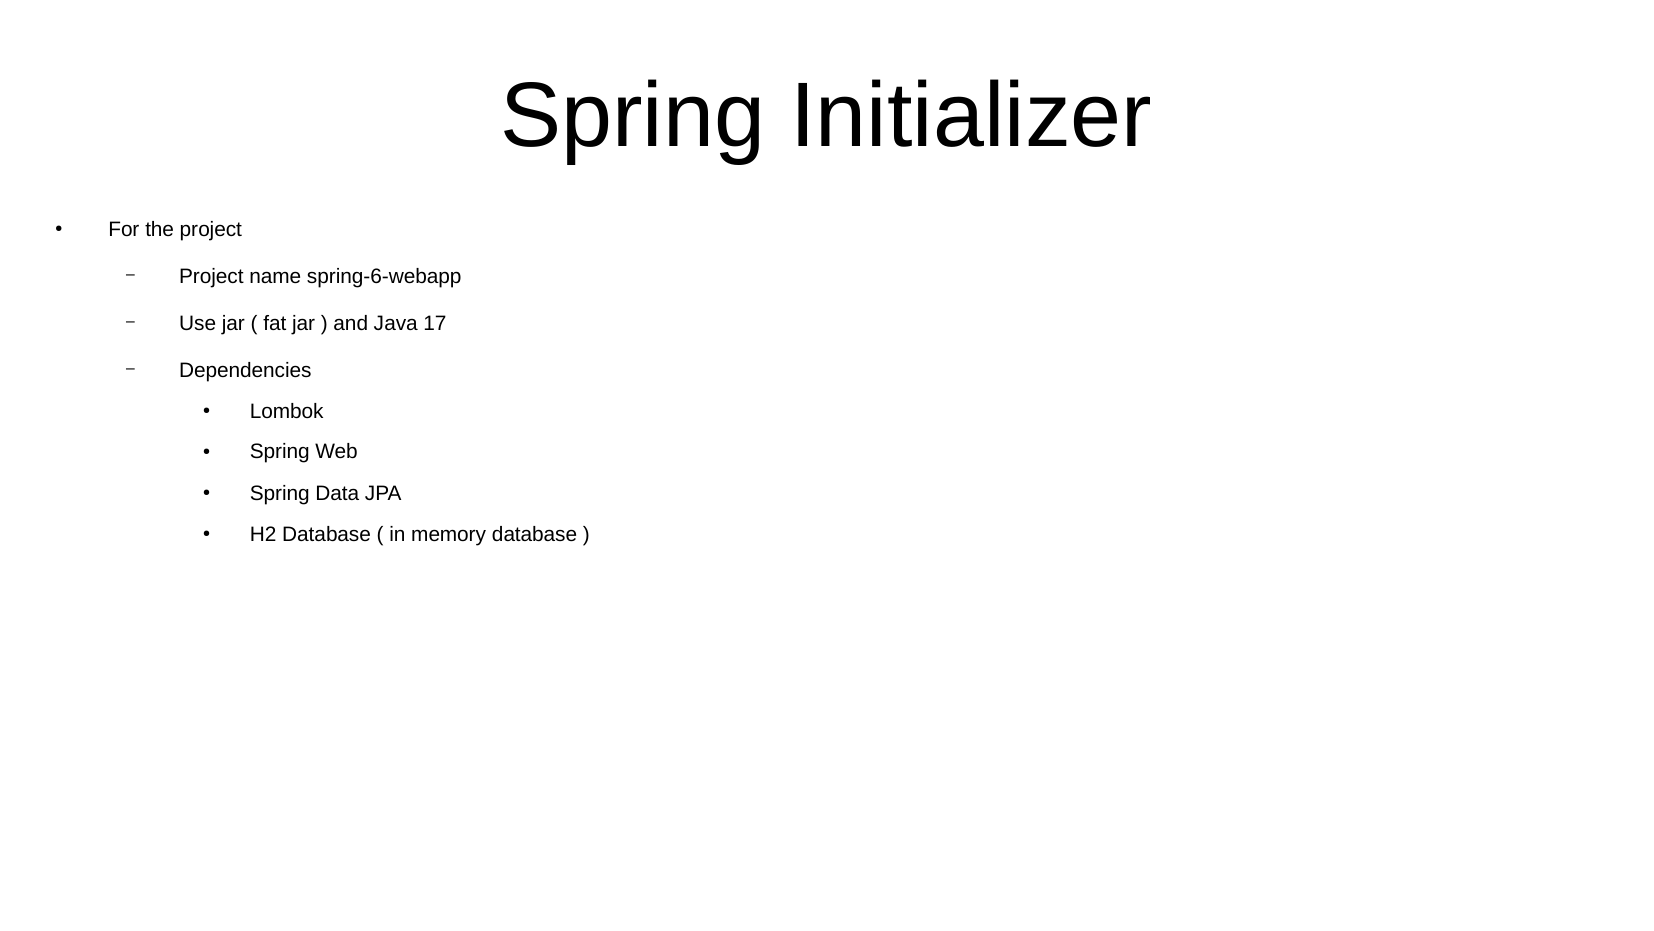

# Spring Initializer
For the project
Project name spring-6-webapp
Use jar ( fat jar ) and Java 17
Dependencies
Lombok
Spring Web
Spring Data JPA
H2 Database ( in memory database )